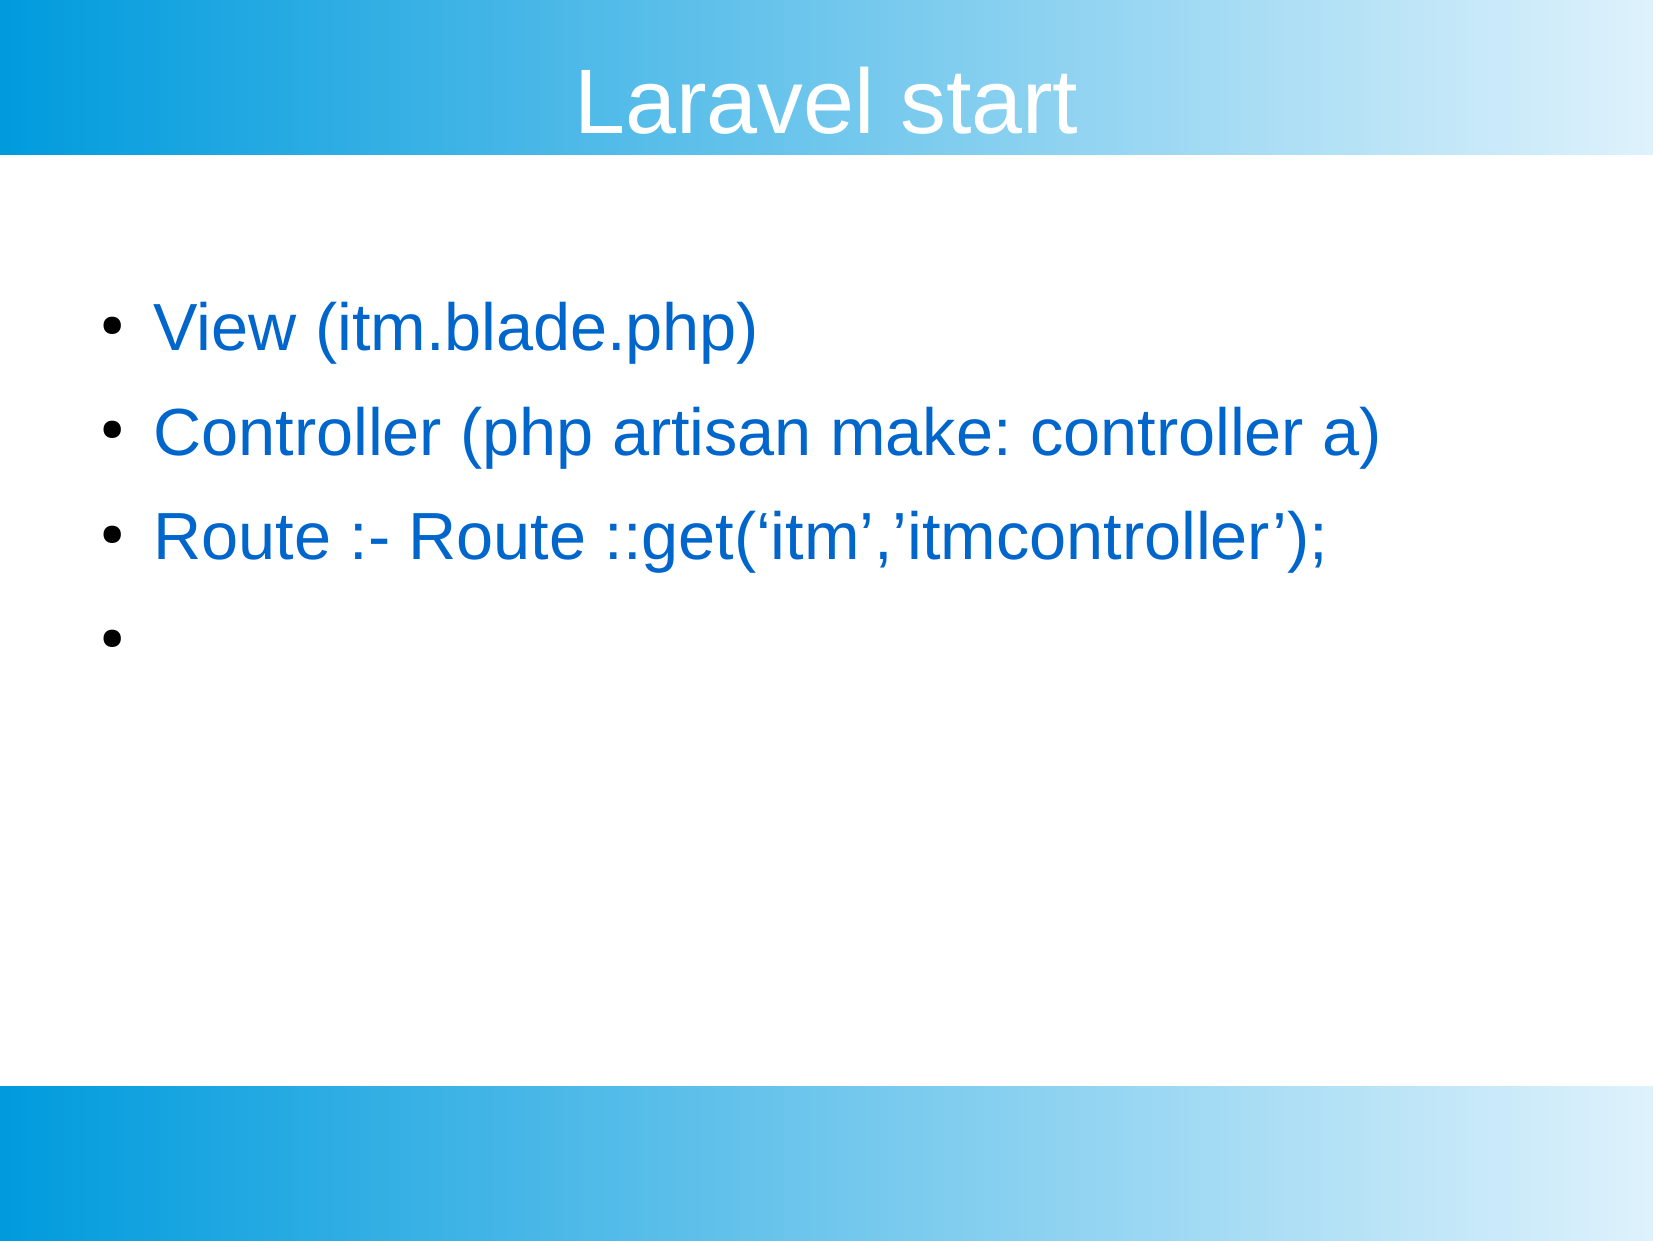

# Laravel start
View (itm.blade.php)
Controller (php artisan make: controller a)
Route :- Route ::get(‘itm’,’itmcontroller’);